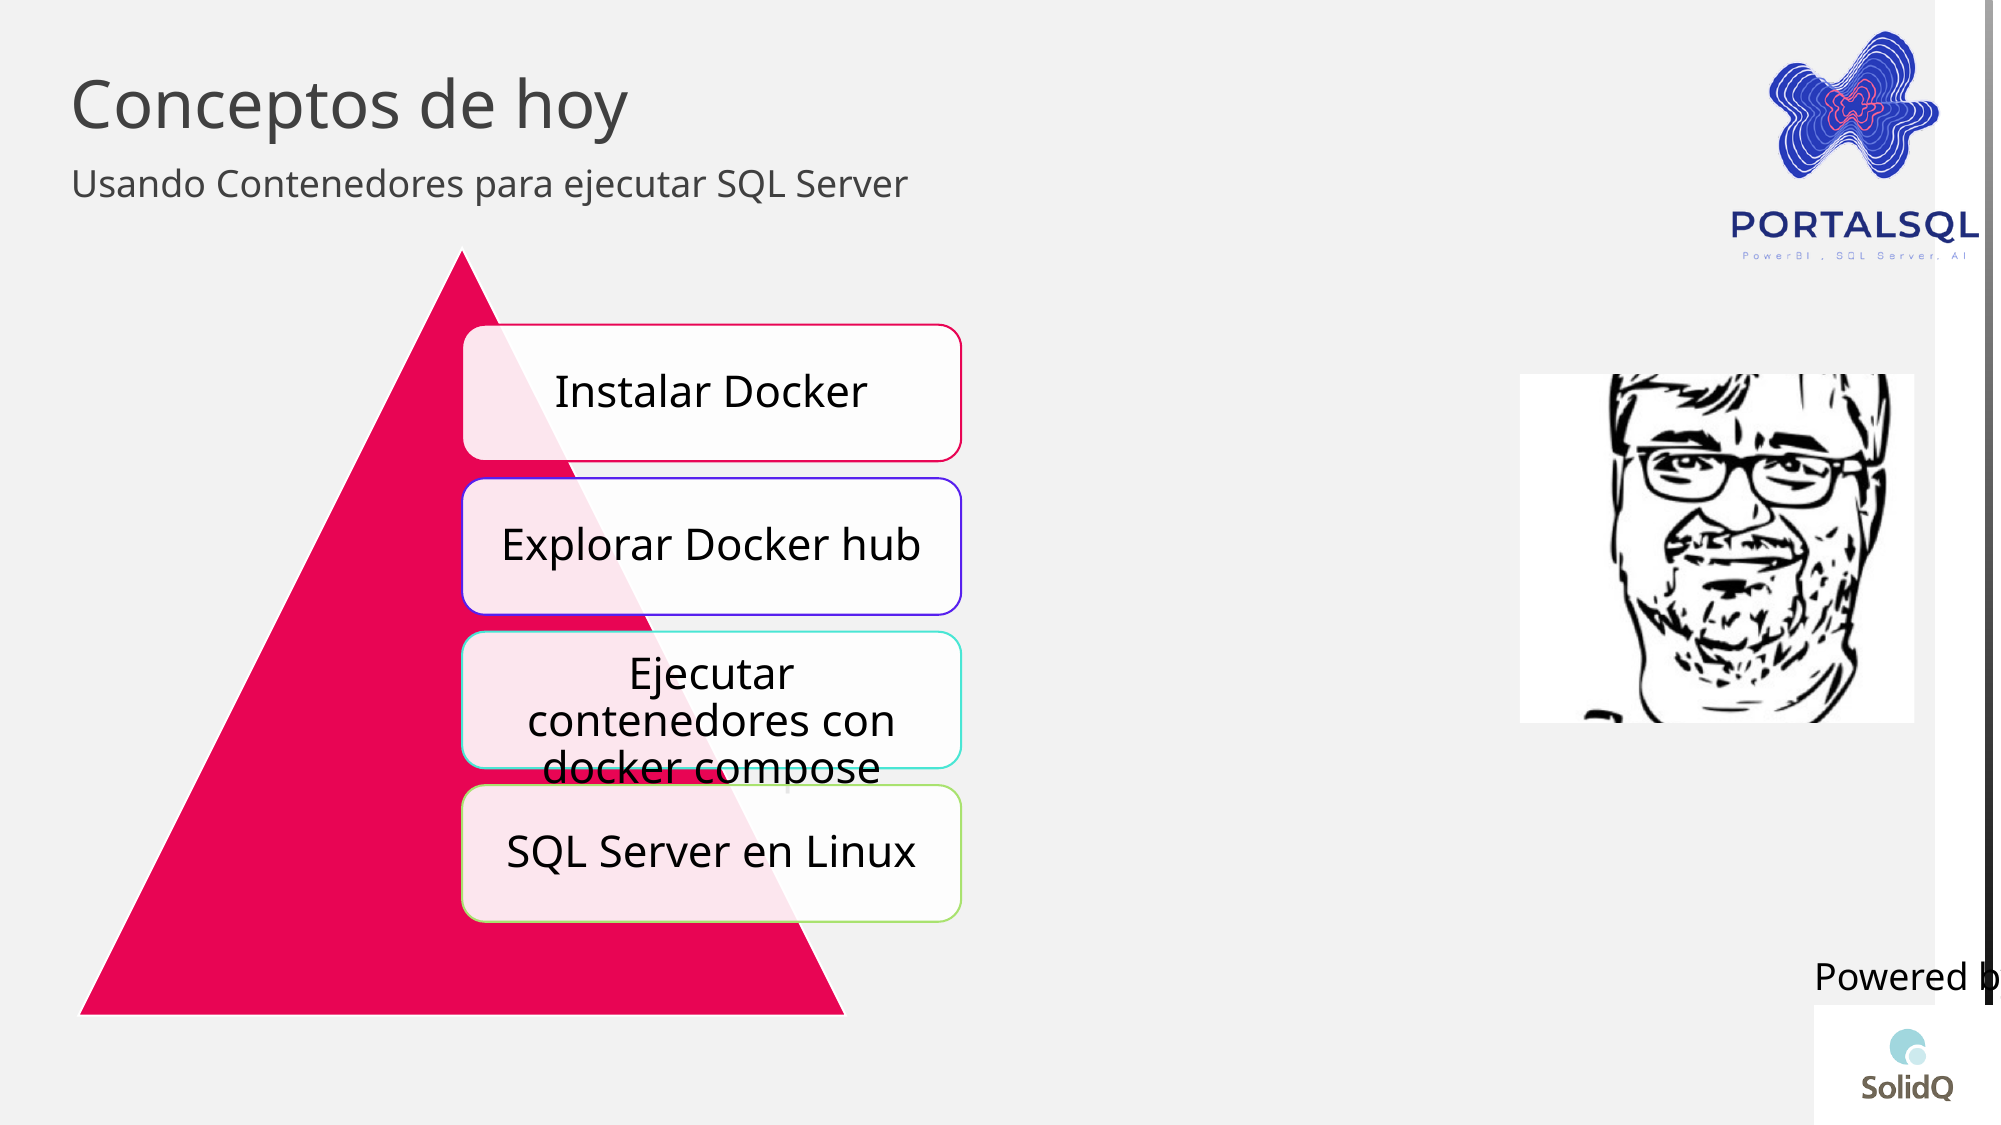

# Conceptos de hoy
Usando Contenedores para ejecutar SQL Server
Instalar Docker
Explorar Docker hub
Ejecutar contenedores con docker compose
SQL Server en Linux